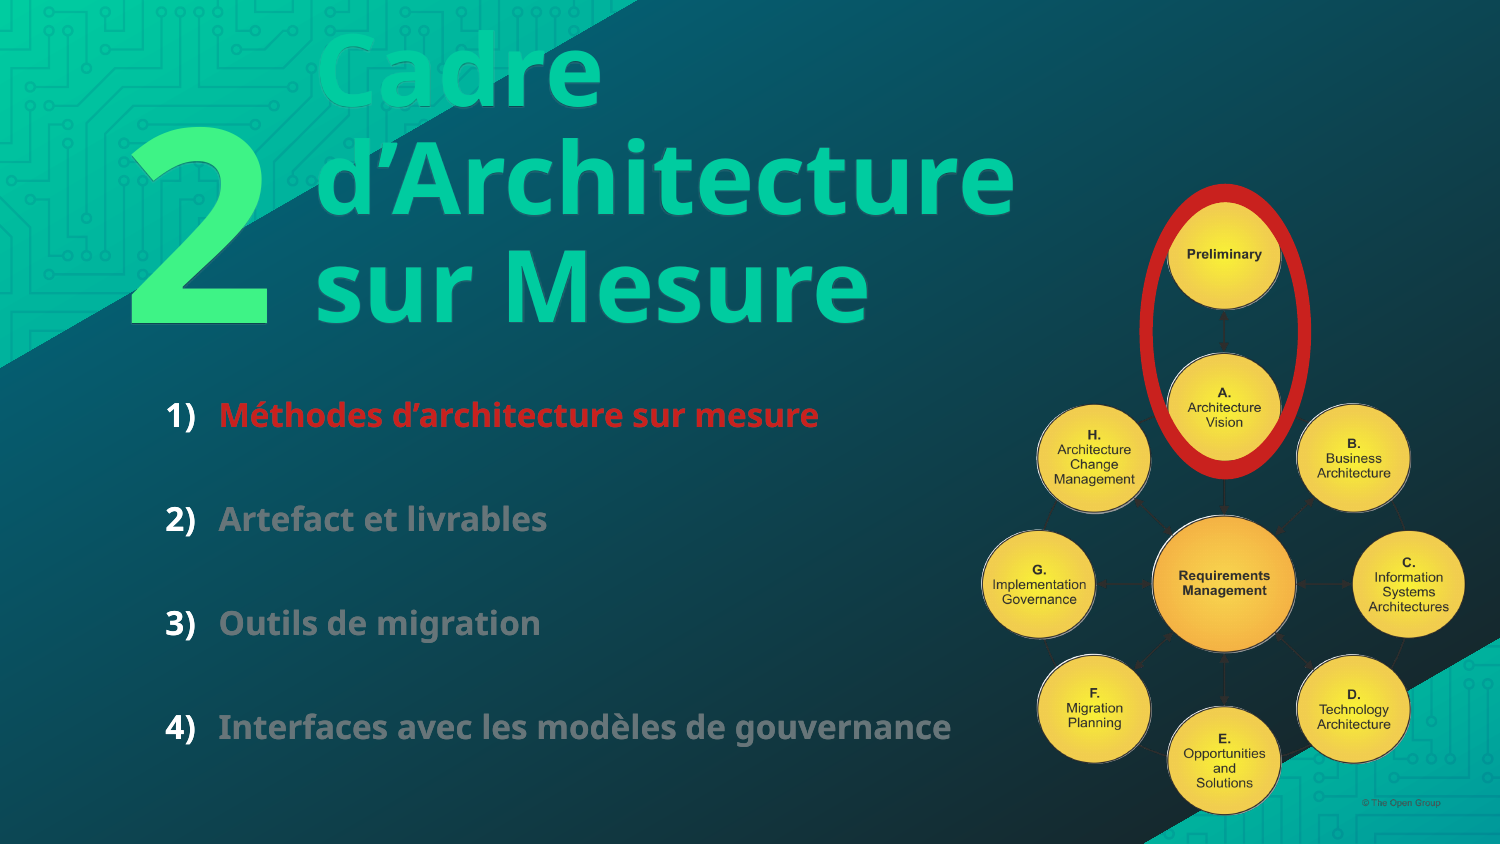

Cadre d’Architecture sur Mesure
2
# Méthodes d’architecture sur mesure
Artefact et livrables
Outils de migration
Interfaces avec les modèles de gouvernance
Méthodes d’architecture sur mesure
Artefact et livrables
Outils de migration
Interfaces avec les modèles de gouvernance